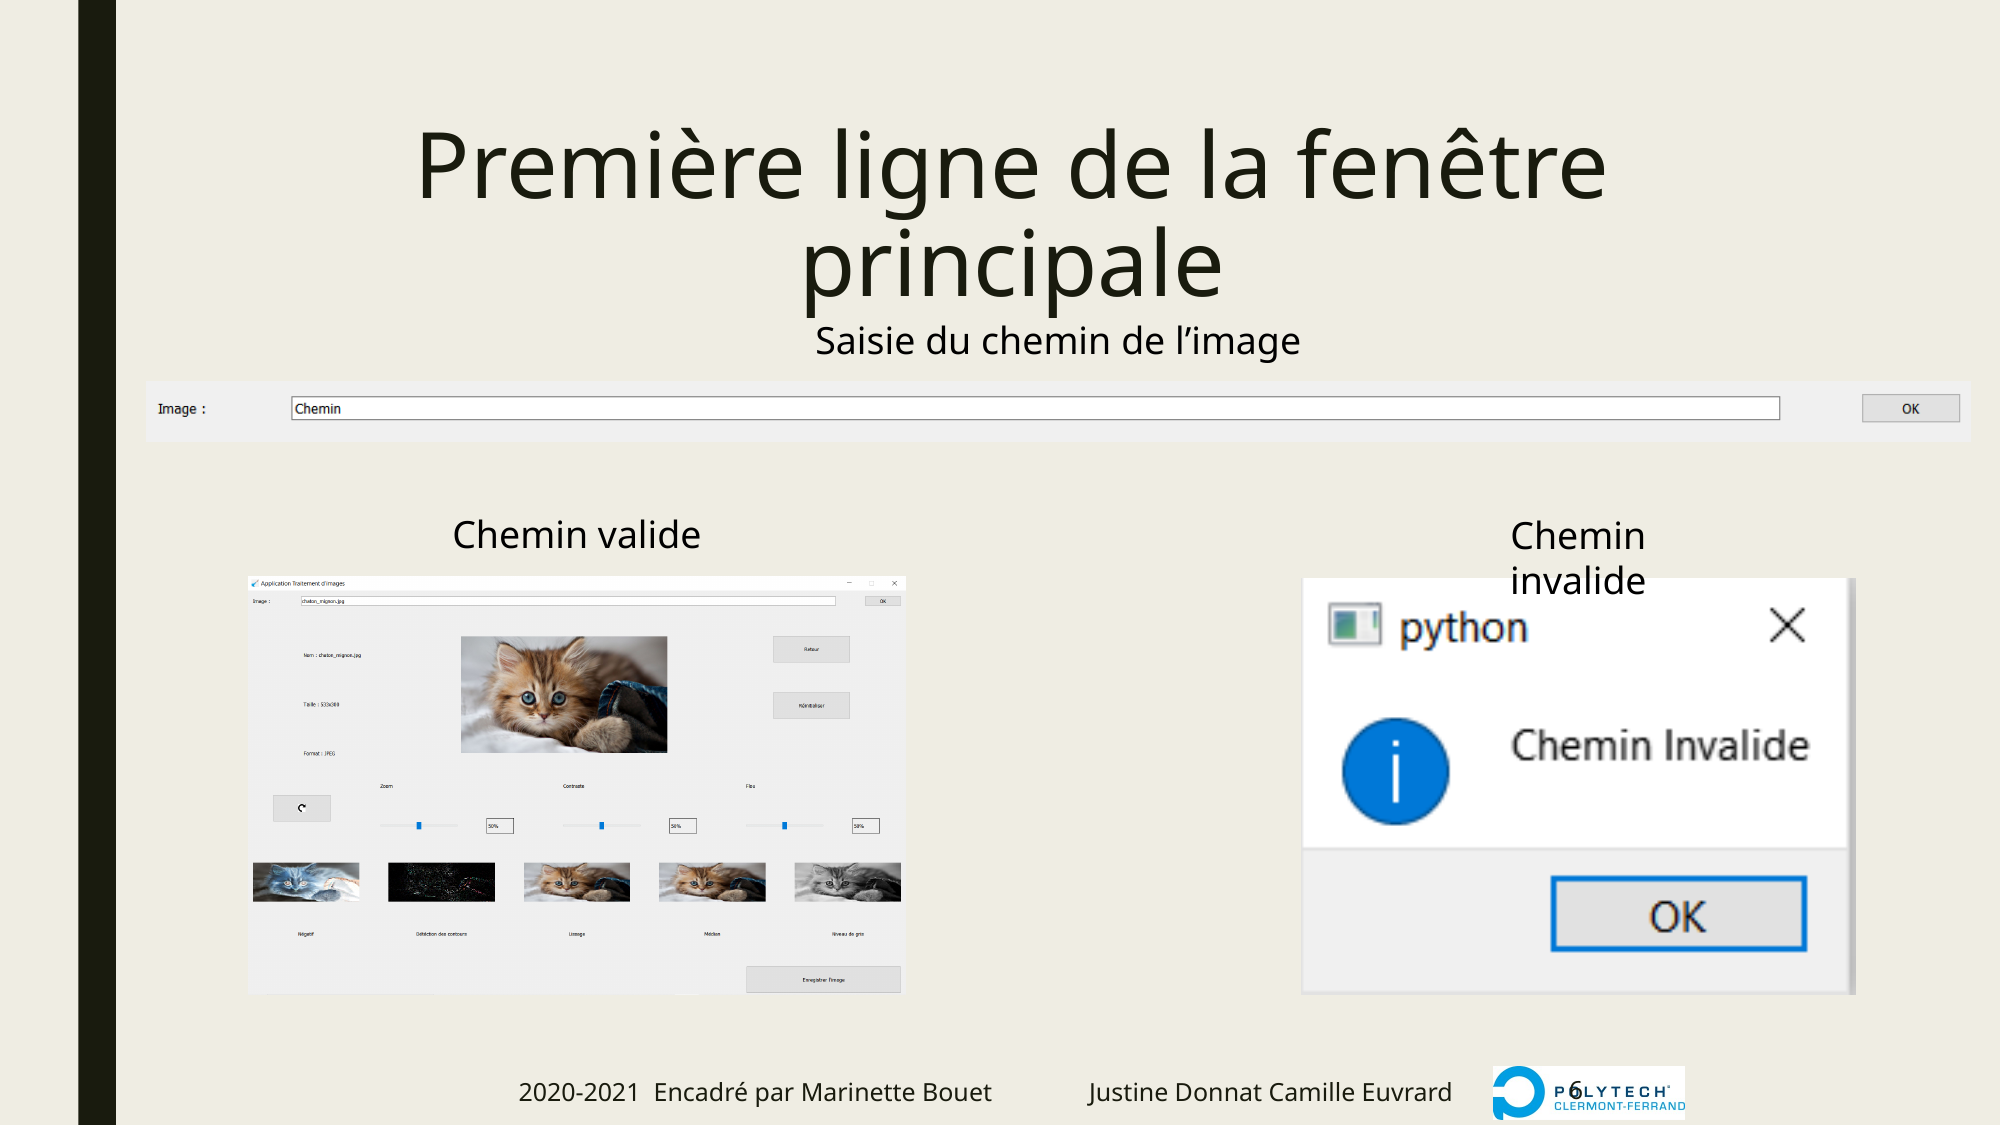

# Première ligne de la fenêtre principale
Saisie du chemin de l’image
Chemin valide
Chemin invalide
2020-2021 Encadré par Marinette Bouet Justine Donnat Camille Euvrard
3